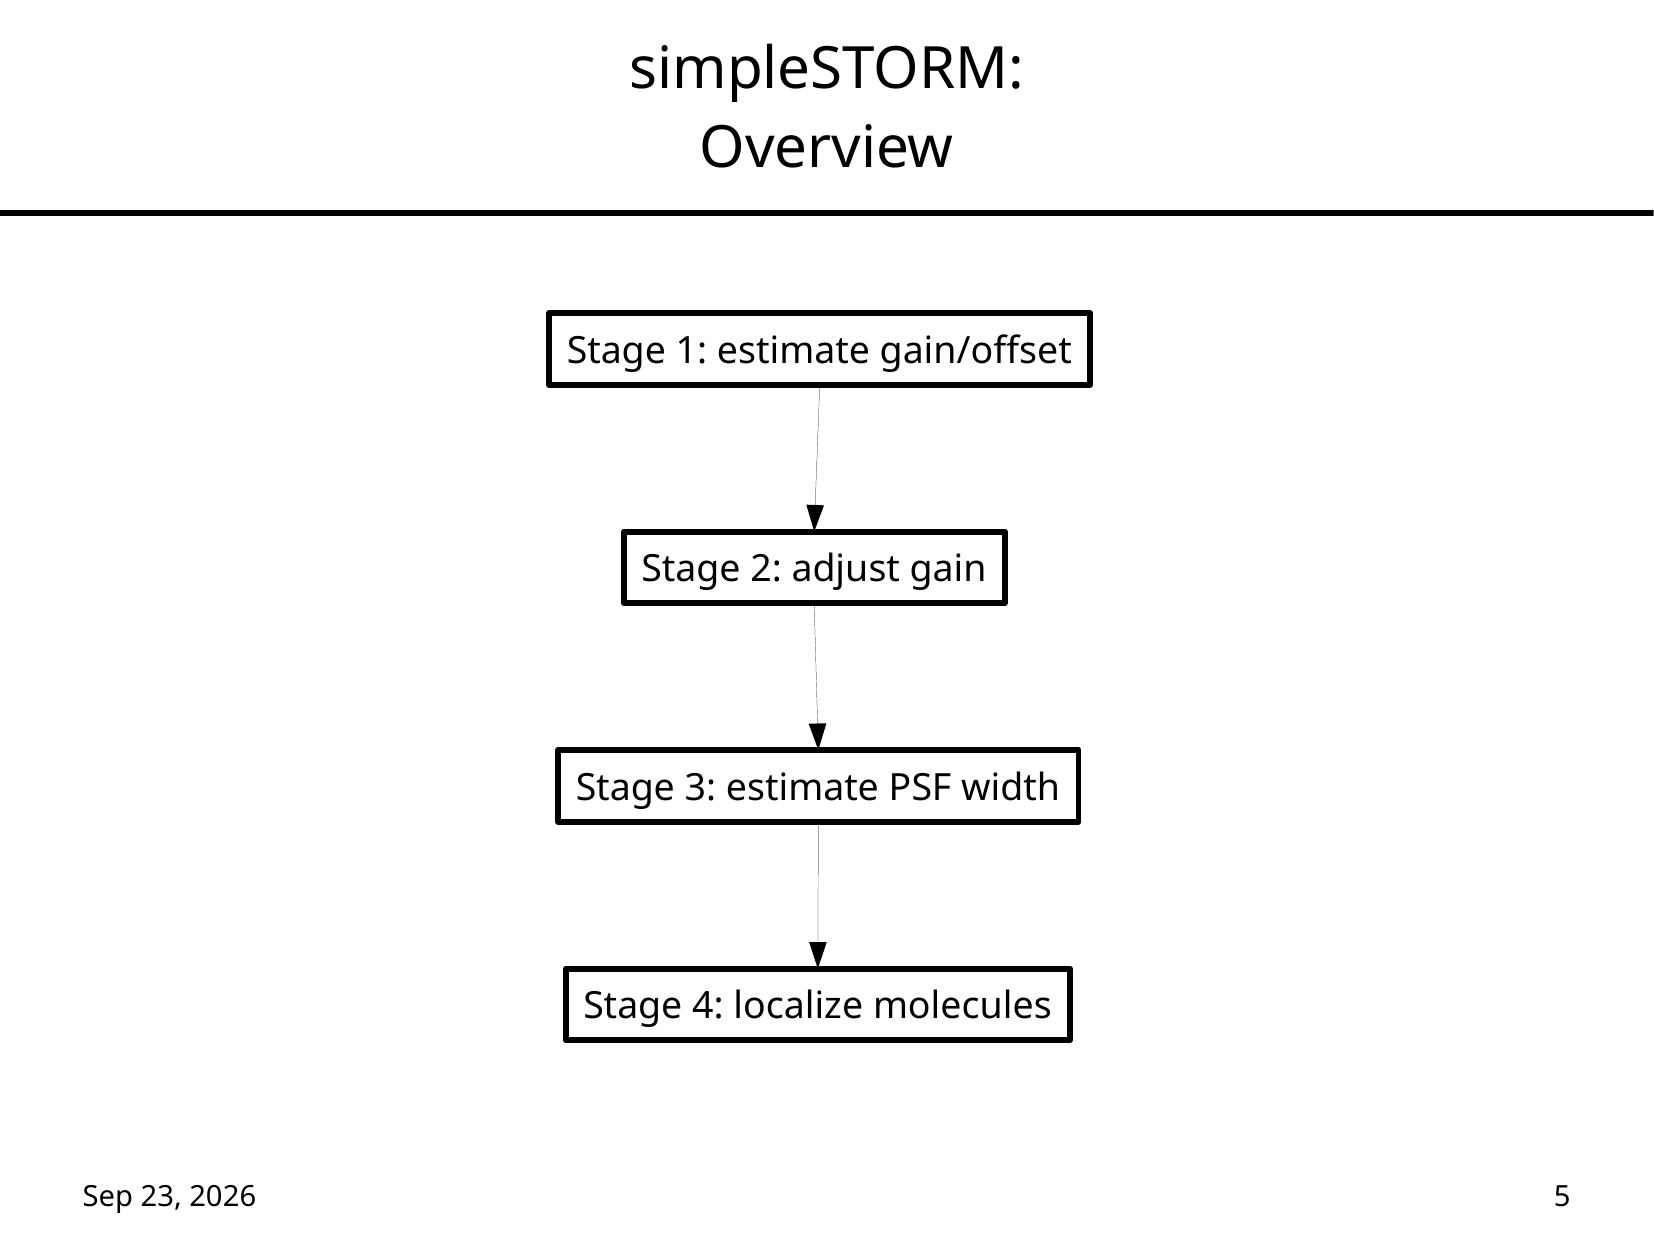

# simpleSTORM: Overview
Stage 1: estimate gain/offset
Stage 2: adjust gain
Stage 3: estimate PSF width
Stage 4: localize molecules
5